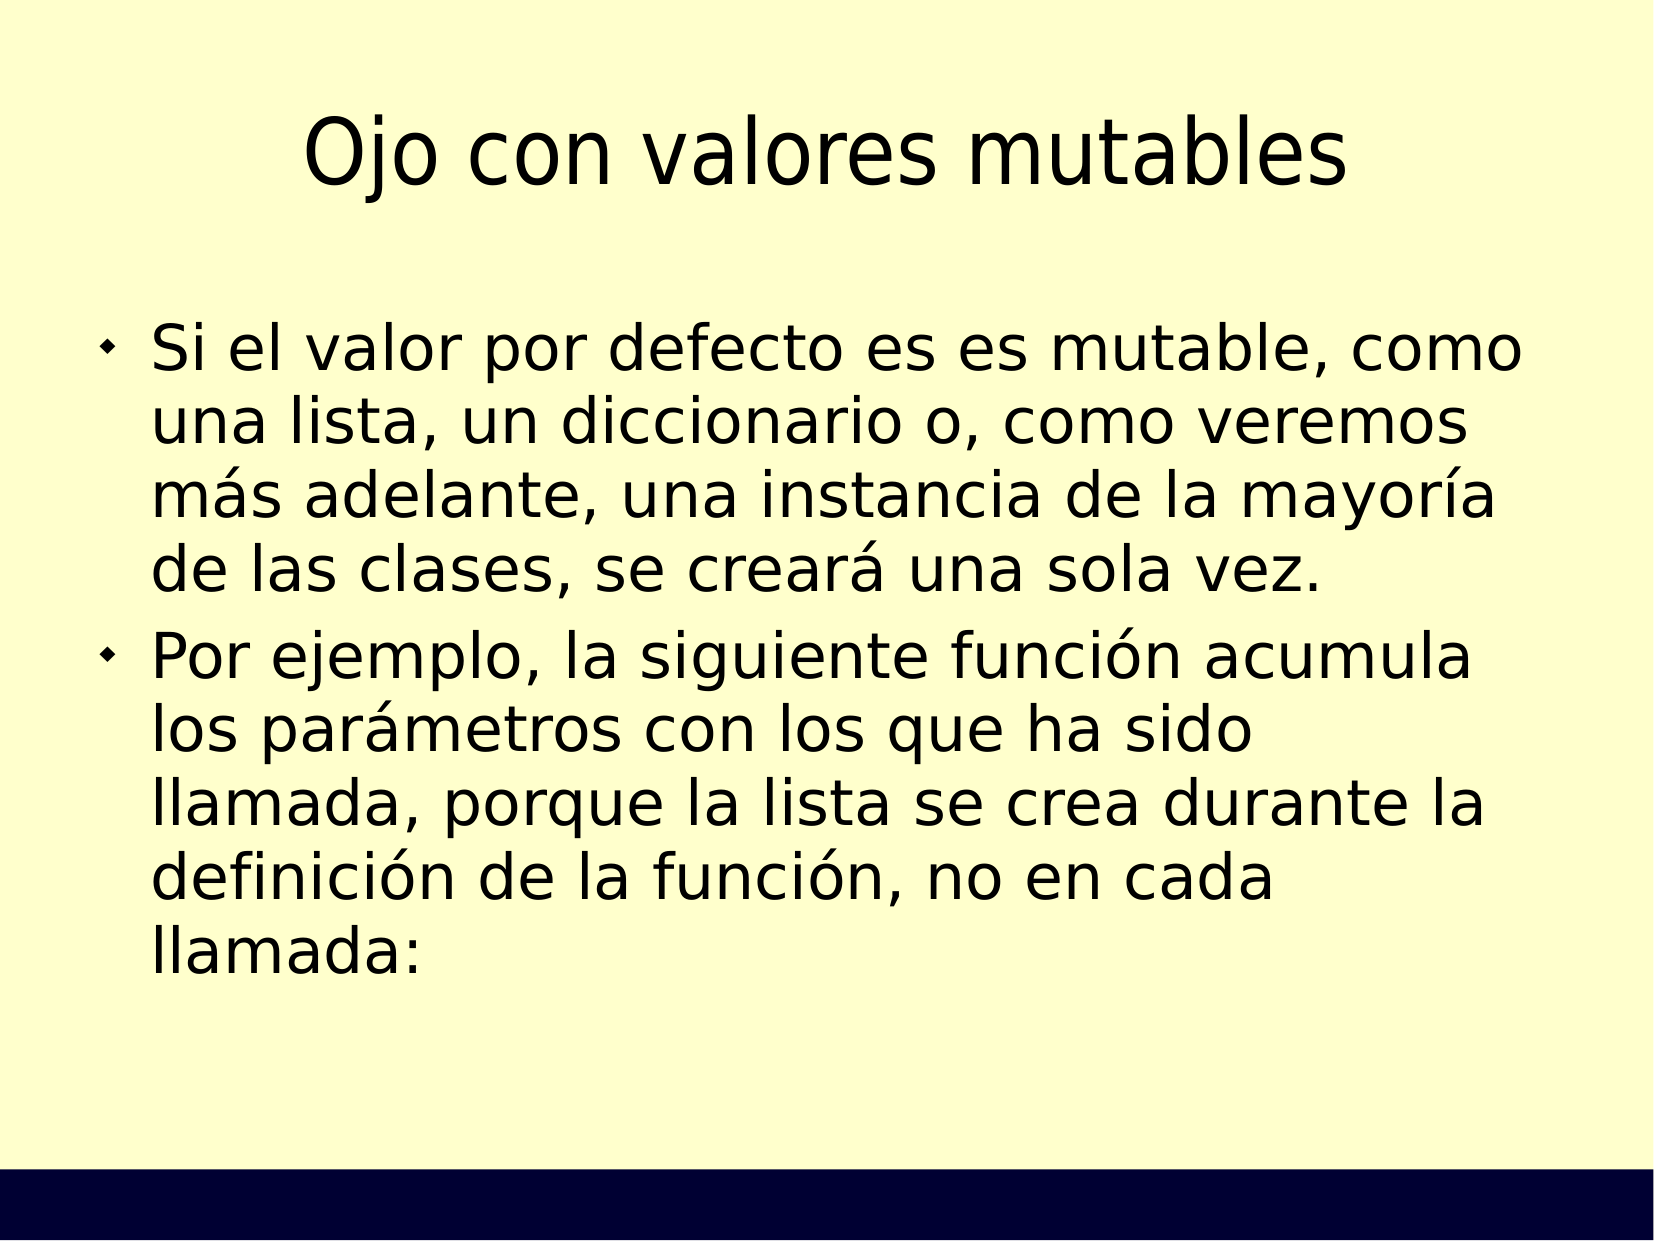

# Ojo con valores mutables
Si el valor por defecto es es mutable, como una lista, un diccionario o, como veremos más adelante, una instancia de la mayoría de las clases, se creará una sola vez.
Por ejemplo, la siguiente función acumula los parámetros con los que ha sido llamada, porque la lista se crea durante la definición de la función, no en cada llamada: